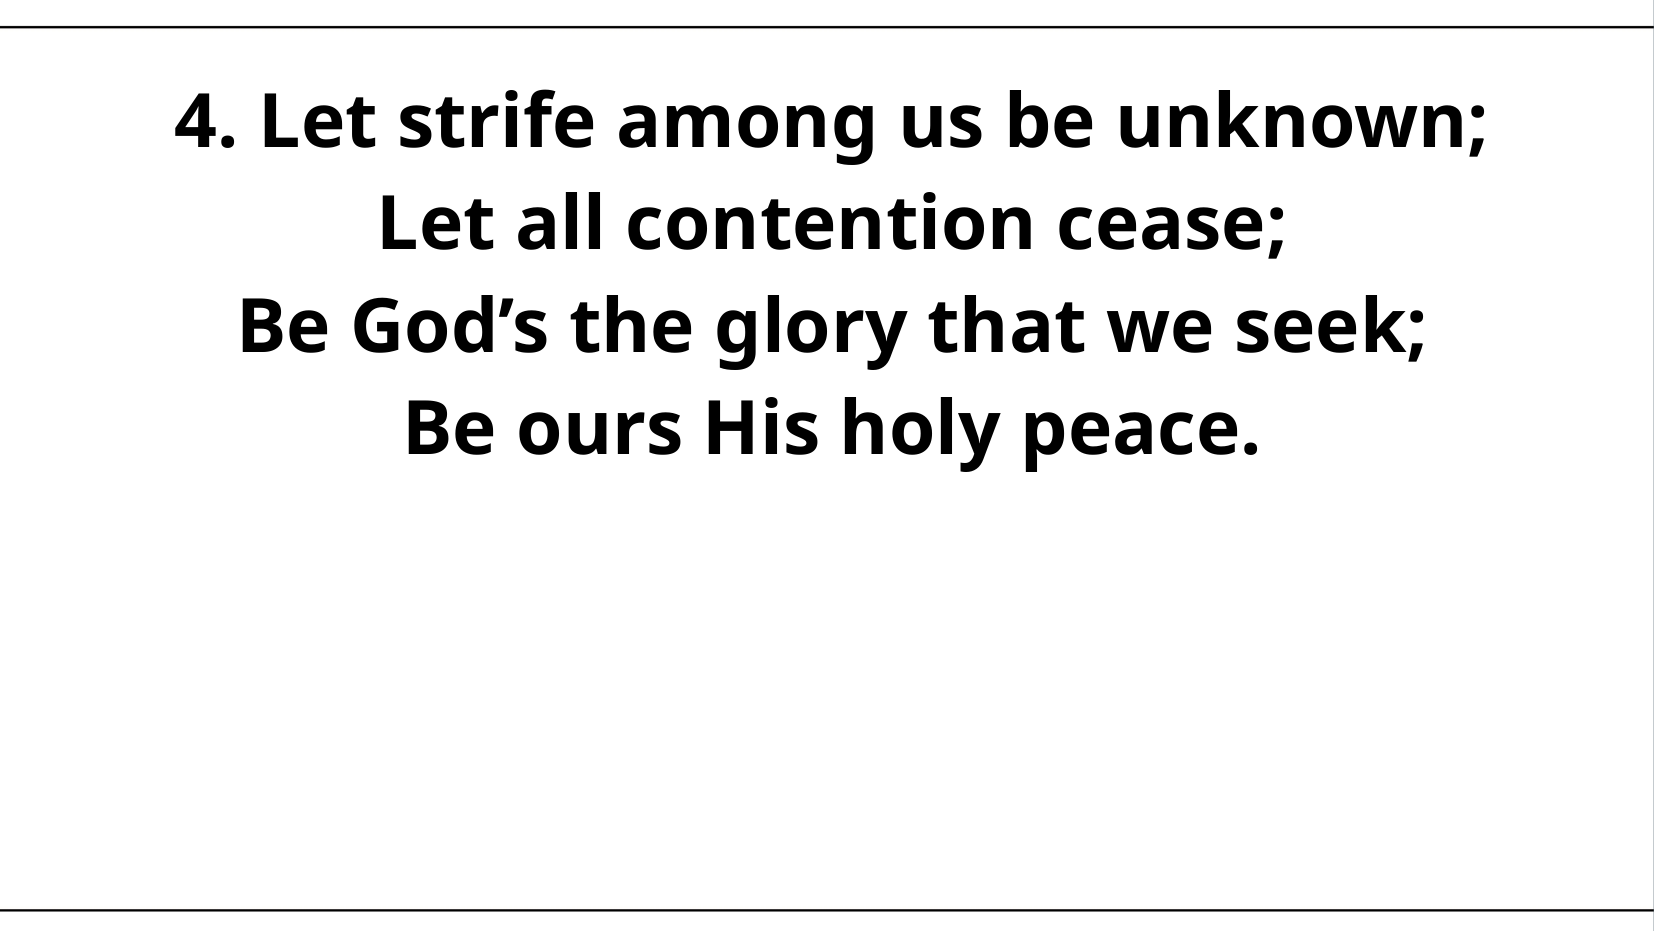

4. Let strife among us be unknown;
Let all contention cease;
Be God’s the glory that we seek;
Be ours His holy peace.